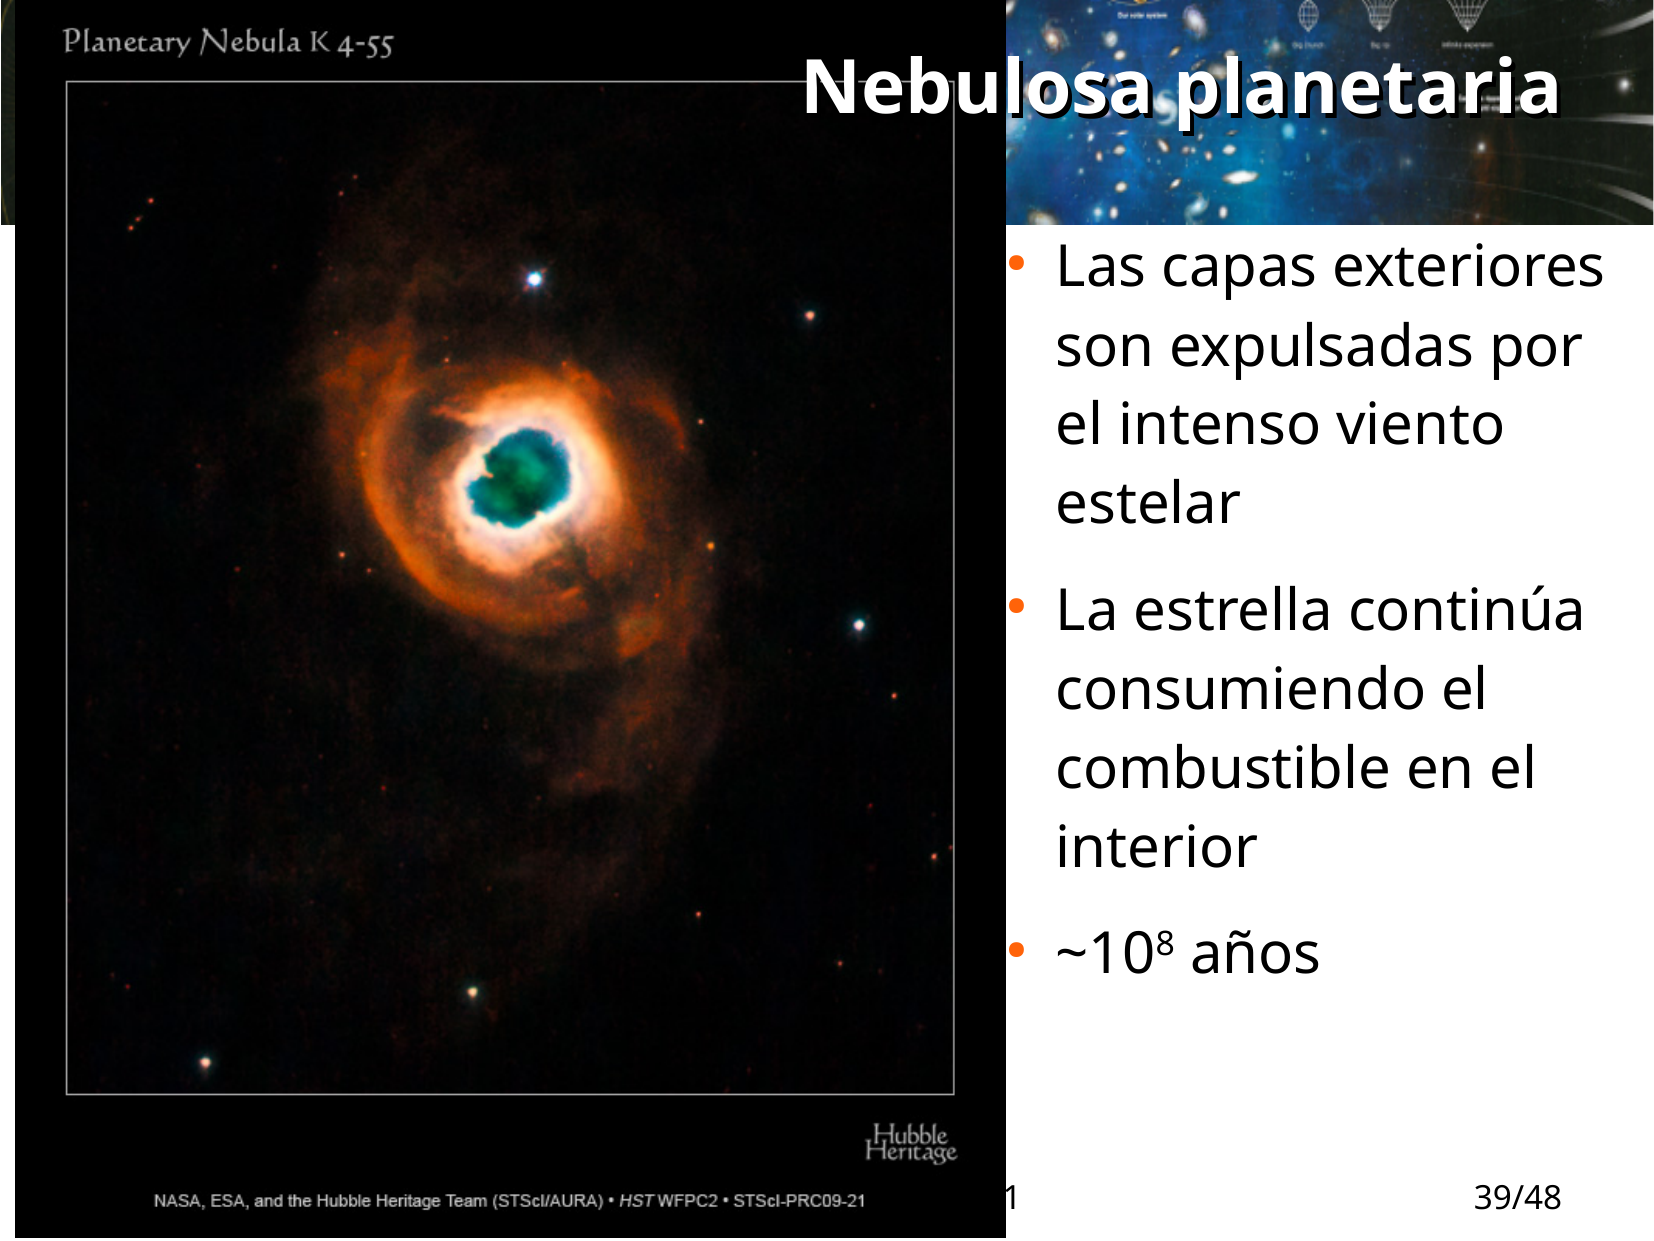

# Nebulosa planetaria
Las capas exteriores son expulsadas por el intenso viento estelar
La estrella continúa consumiendo el combustible en el interior
~108 años
Oct 24, 2017
H. Asorey - IPAC 2017 - 11
39